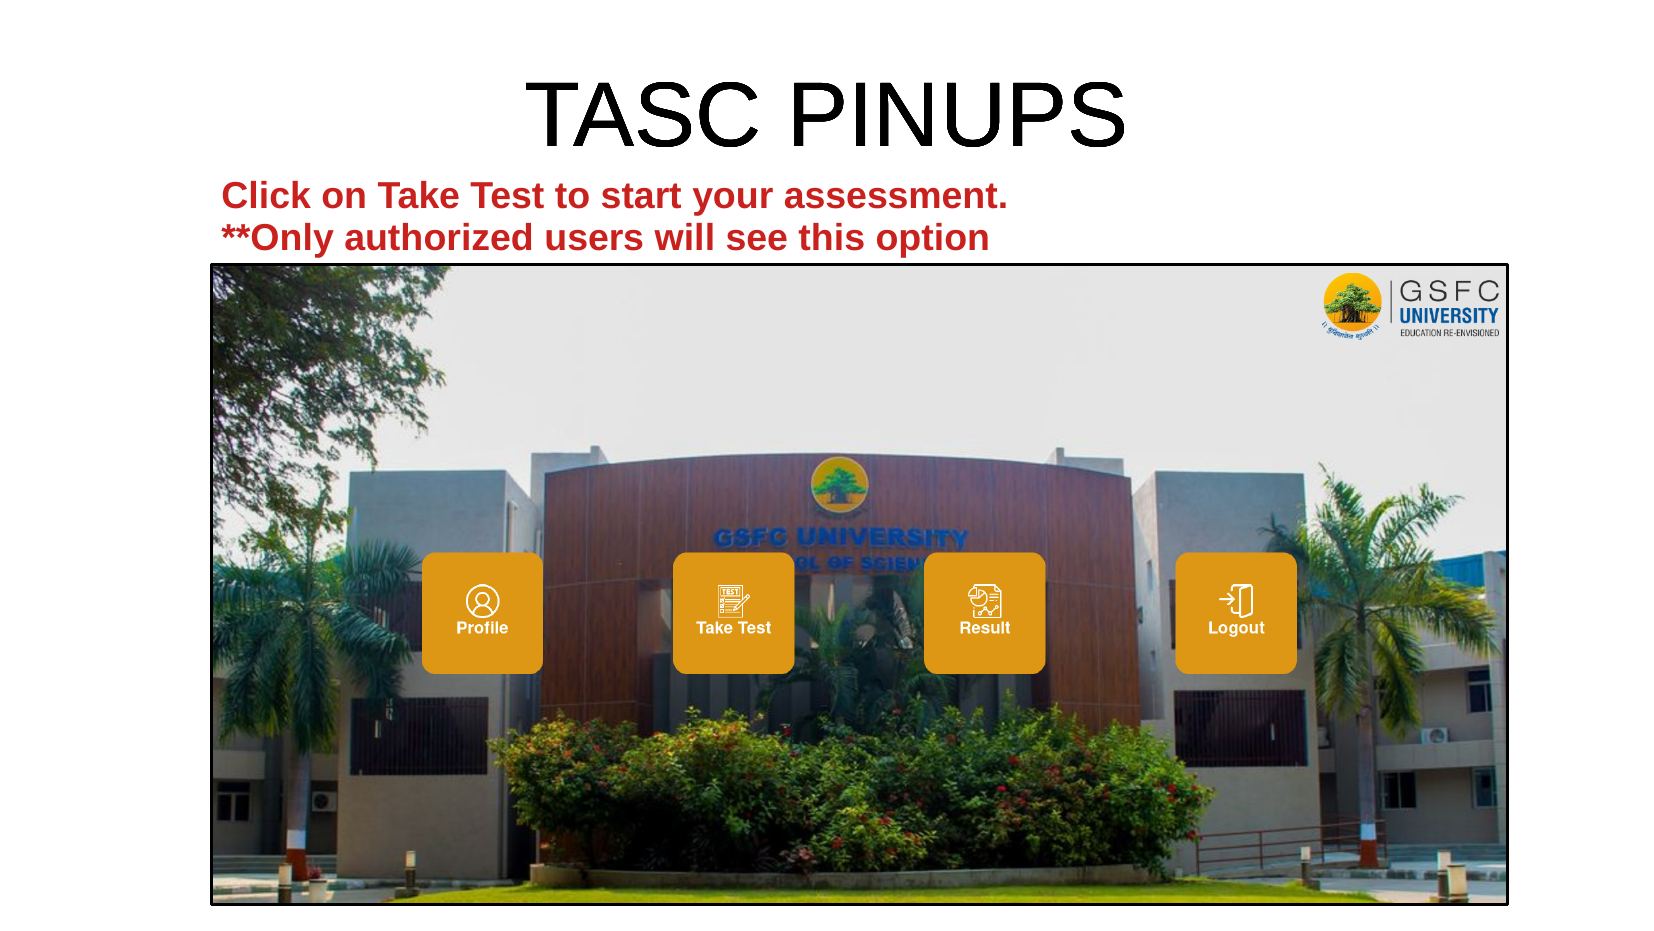

# TASC PINUPS
TASC PINUPS
TASC PINUPS
TASC PINUPS
TASC PINUPS
Click on Take Test to start your assessment.
**Only authorized users will see this option